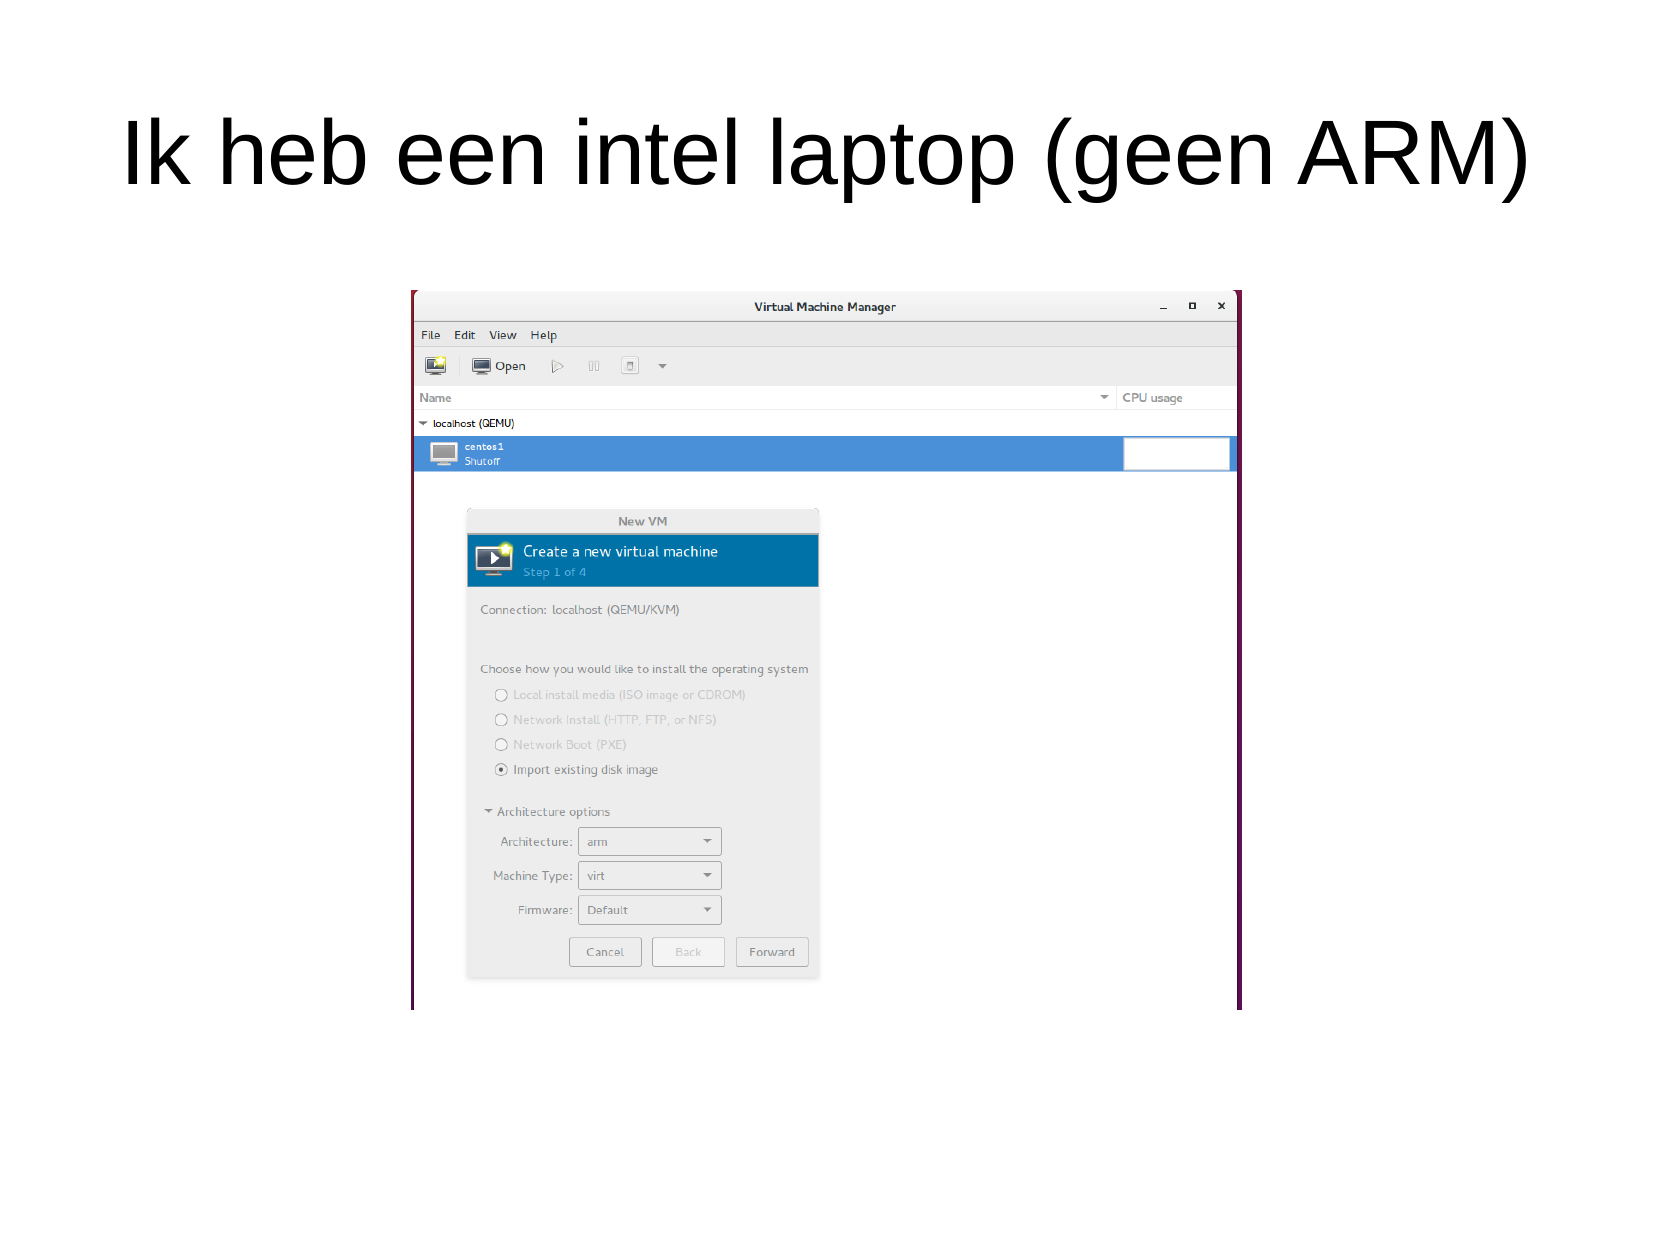

# Ik heb een intel laptop (geen ARM)